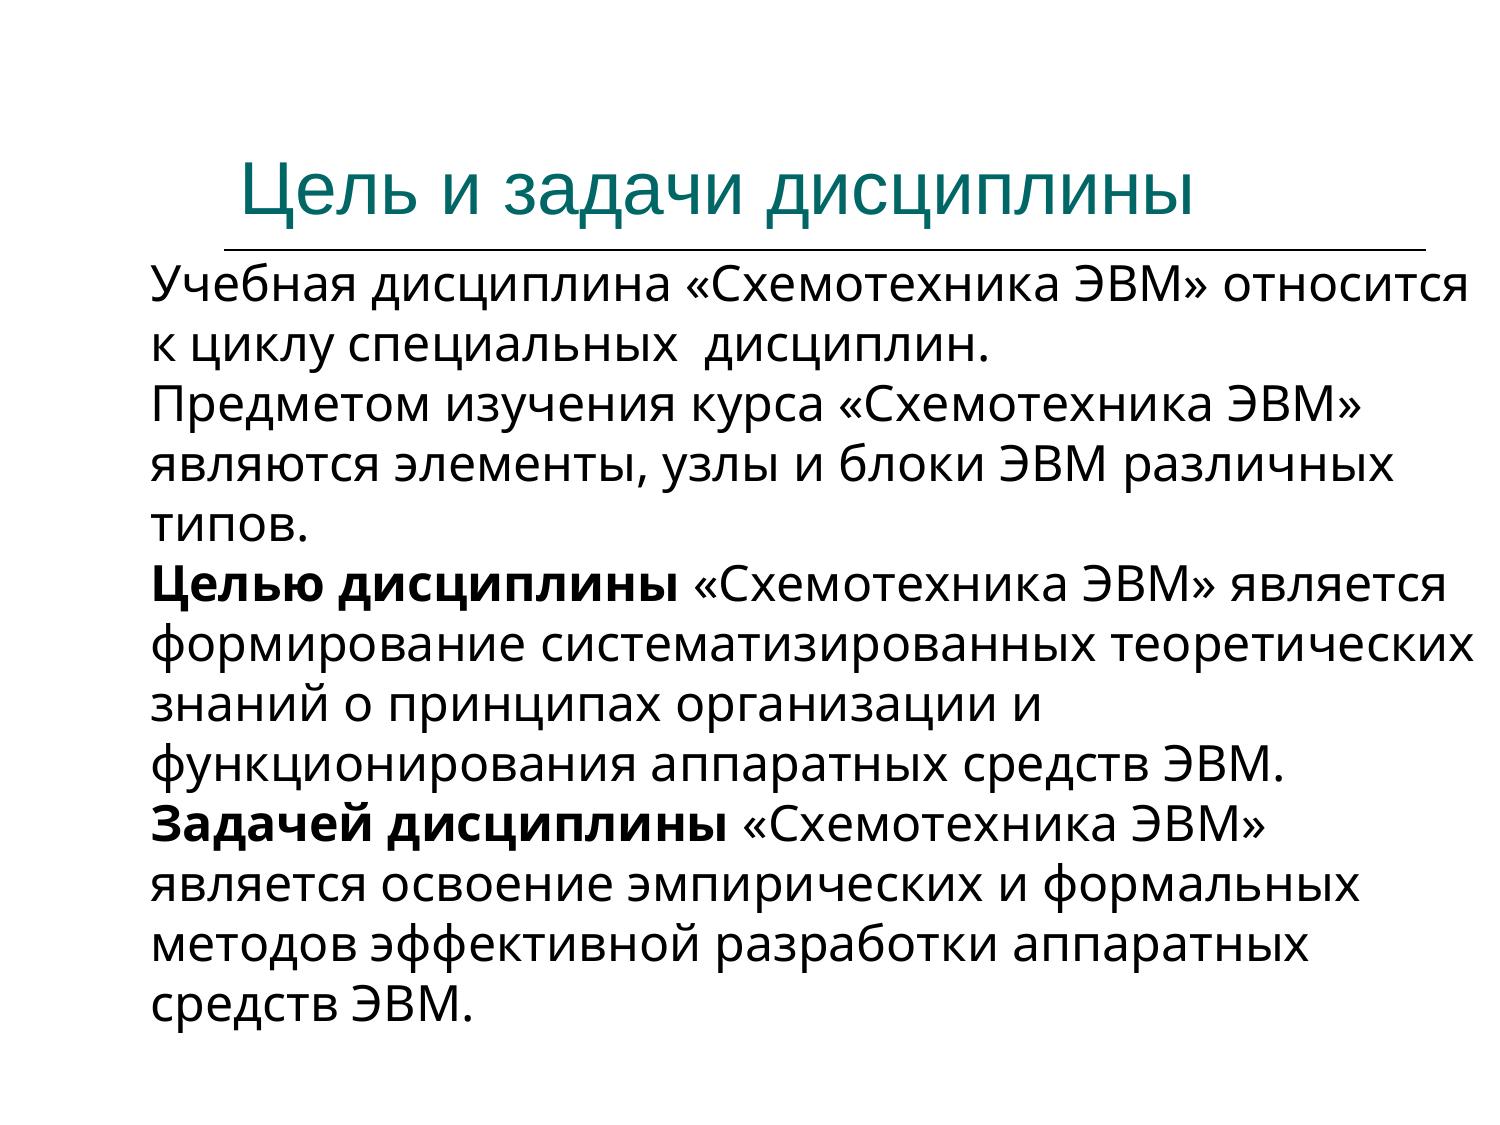

# Цель и задачи дисциплины
Учебная дисциплина «Схемотехника ЭВМ» относится к циклу специальных дисциплин.
Предметом изучения курса «Схемотехника ЭВМ» являются элементы, узлы и блоки ЭВМ различных типов.
Целью дисциплины «Схемотехника ЭВМ» является формирование систематизированных теоретических знаний о принципах организации и функционирования аппаратных средств ЭВМ.
Задачей дисциплины «Схемотехника ЭВМ» является освоение эмпирических и формальных методов эффективной разработки аппаратных средств ЭВМ.